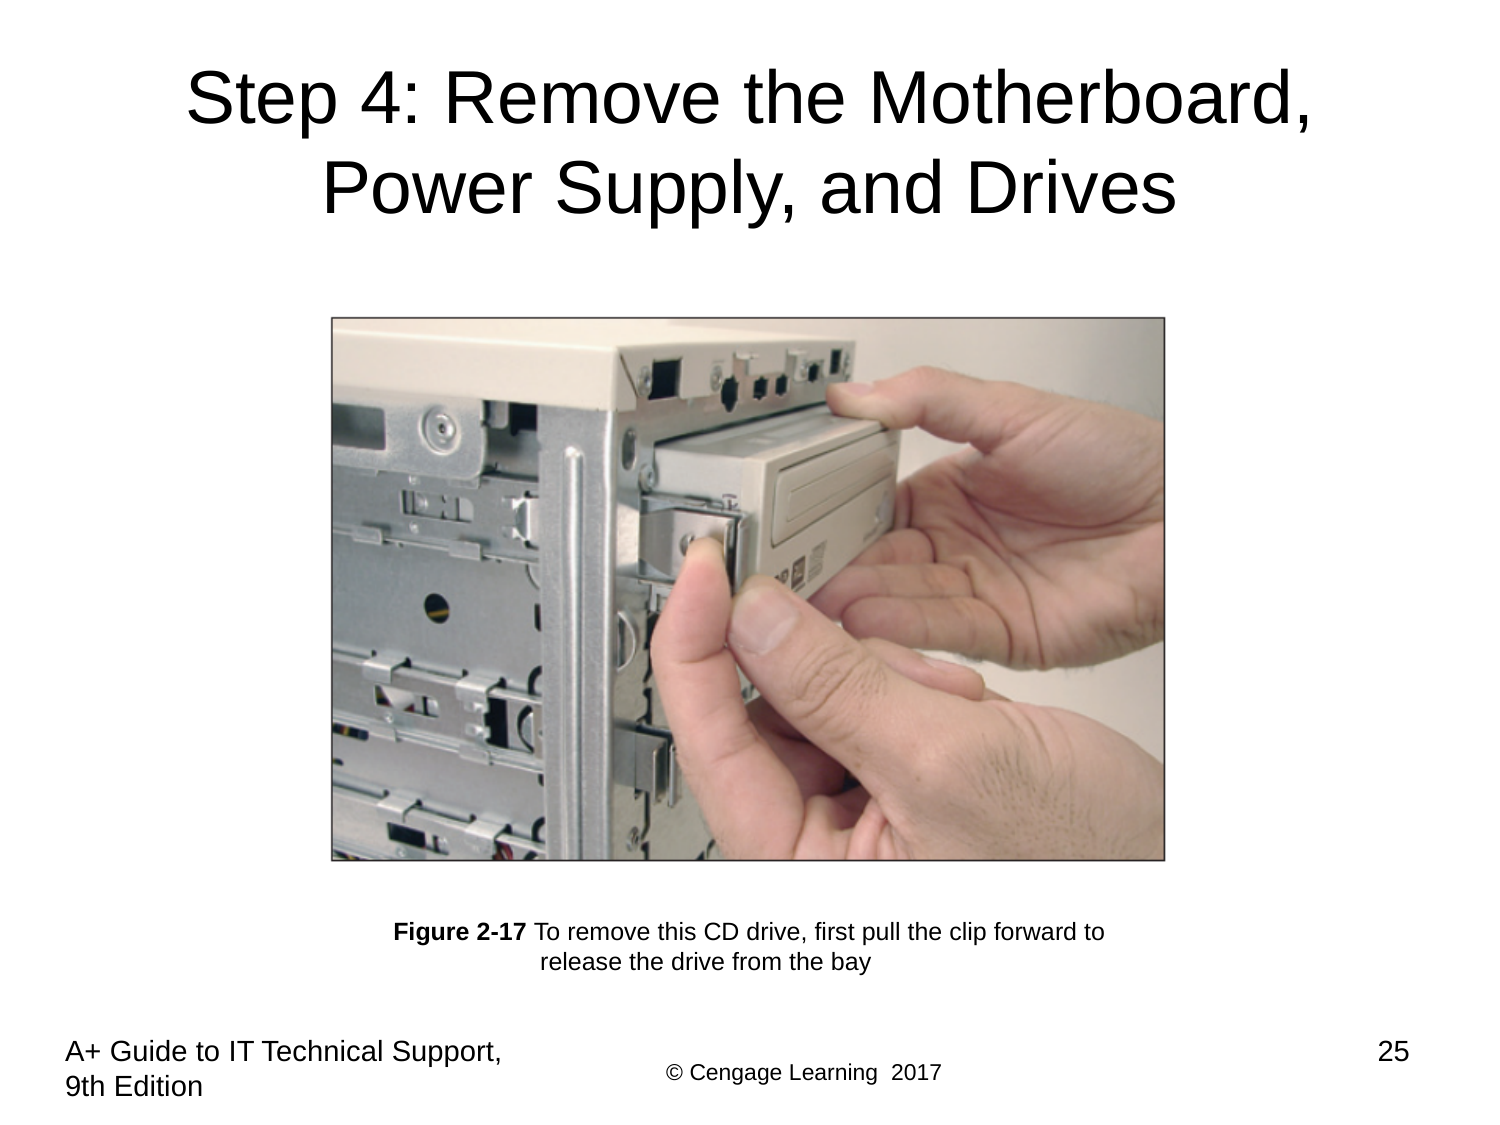

# Step 4: Remove the Motherboard, Power Supply, and Drives
Figure 2-17 To remove this CD drive, first pull the clip forward to
 release the drive from the bay
A+ Guide to IT Technical Support, 9th Edition